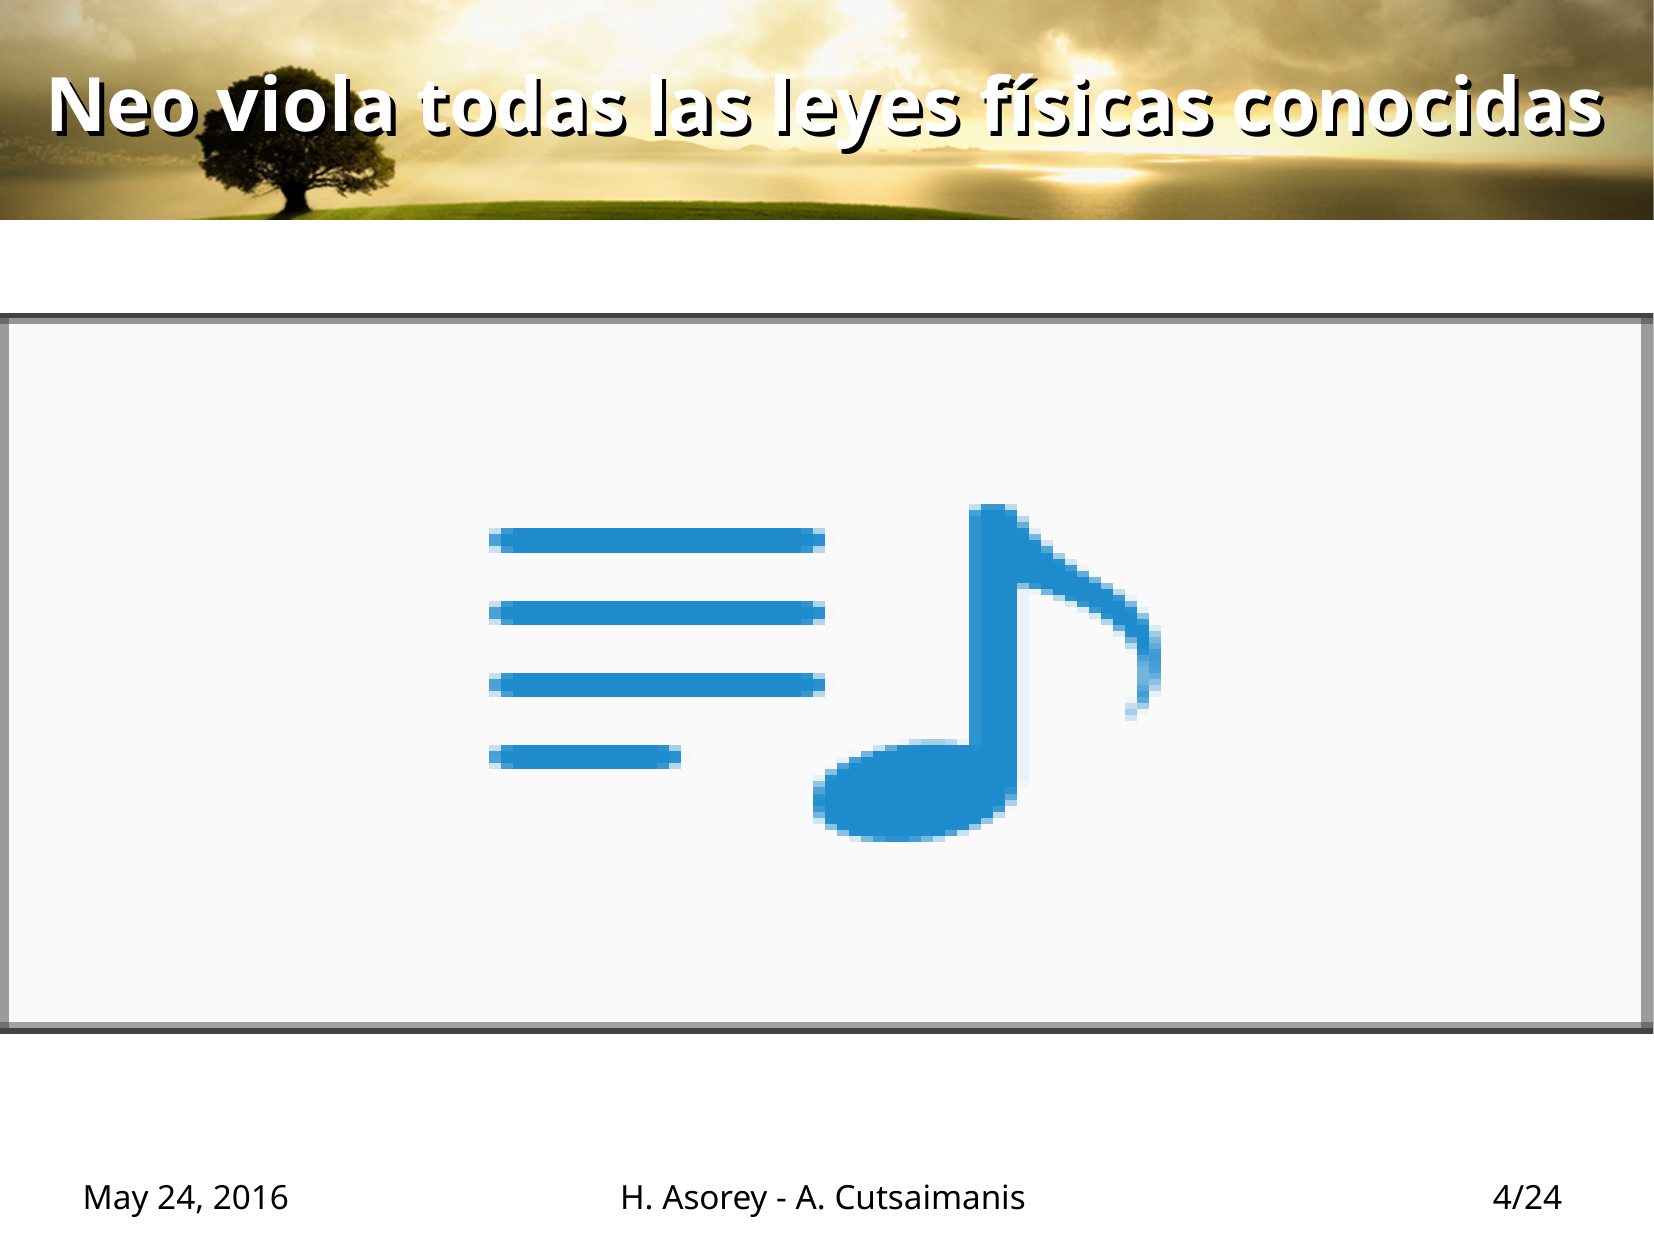

# Neo viola todas las leyes físicas conocidas
May 24, 2016
H. Asorey - A. Cutsaimanis
4